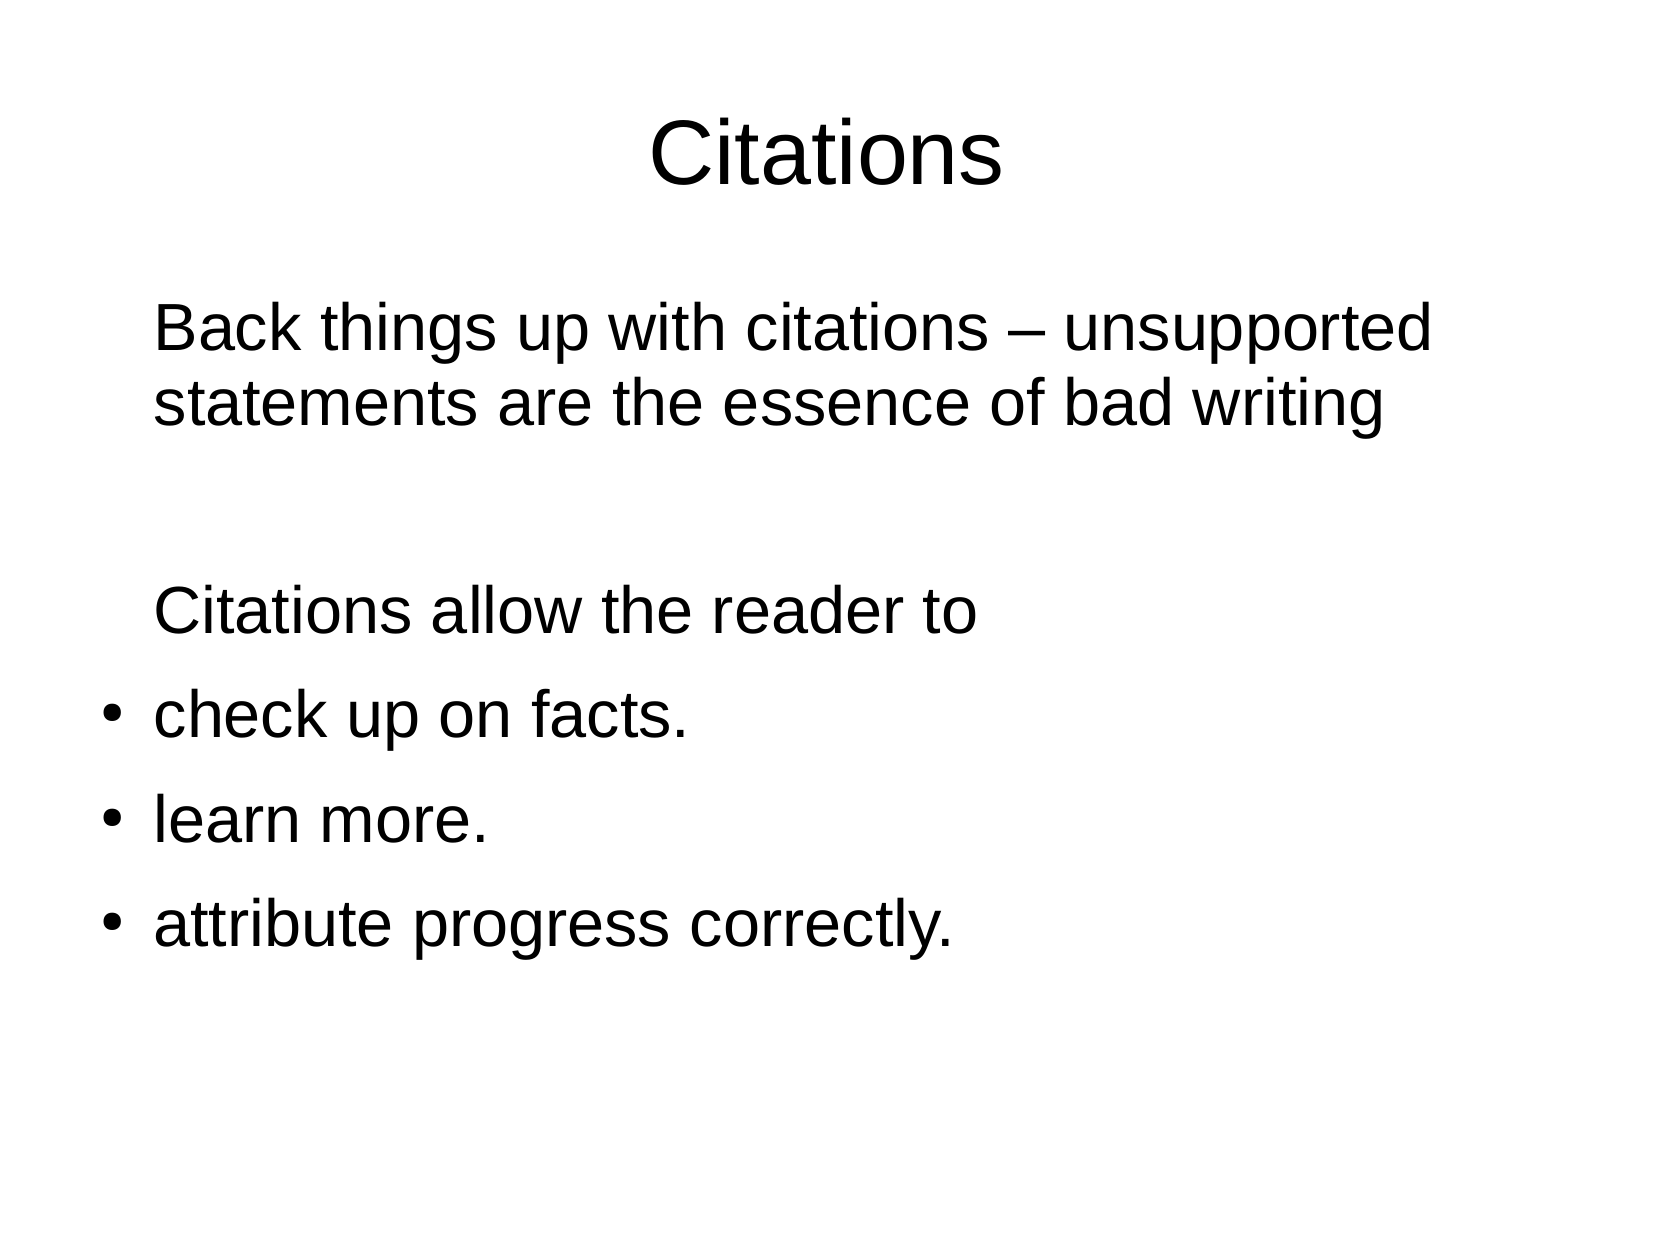

# Citations
Back things up with citations – unsupported statements are the essence of bad writing
Citations allow the reader to
check up on facts.
learn more.
attribute progress correctly.